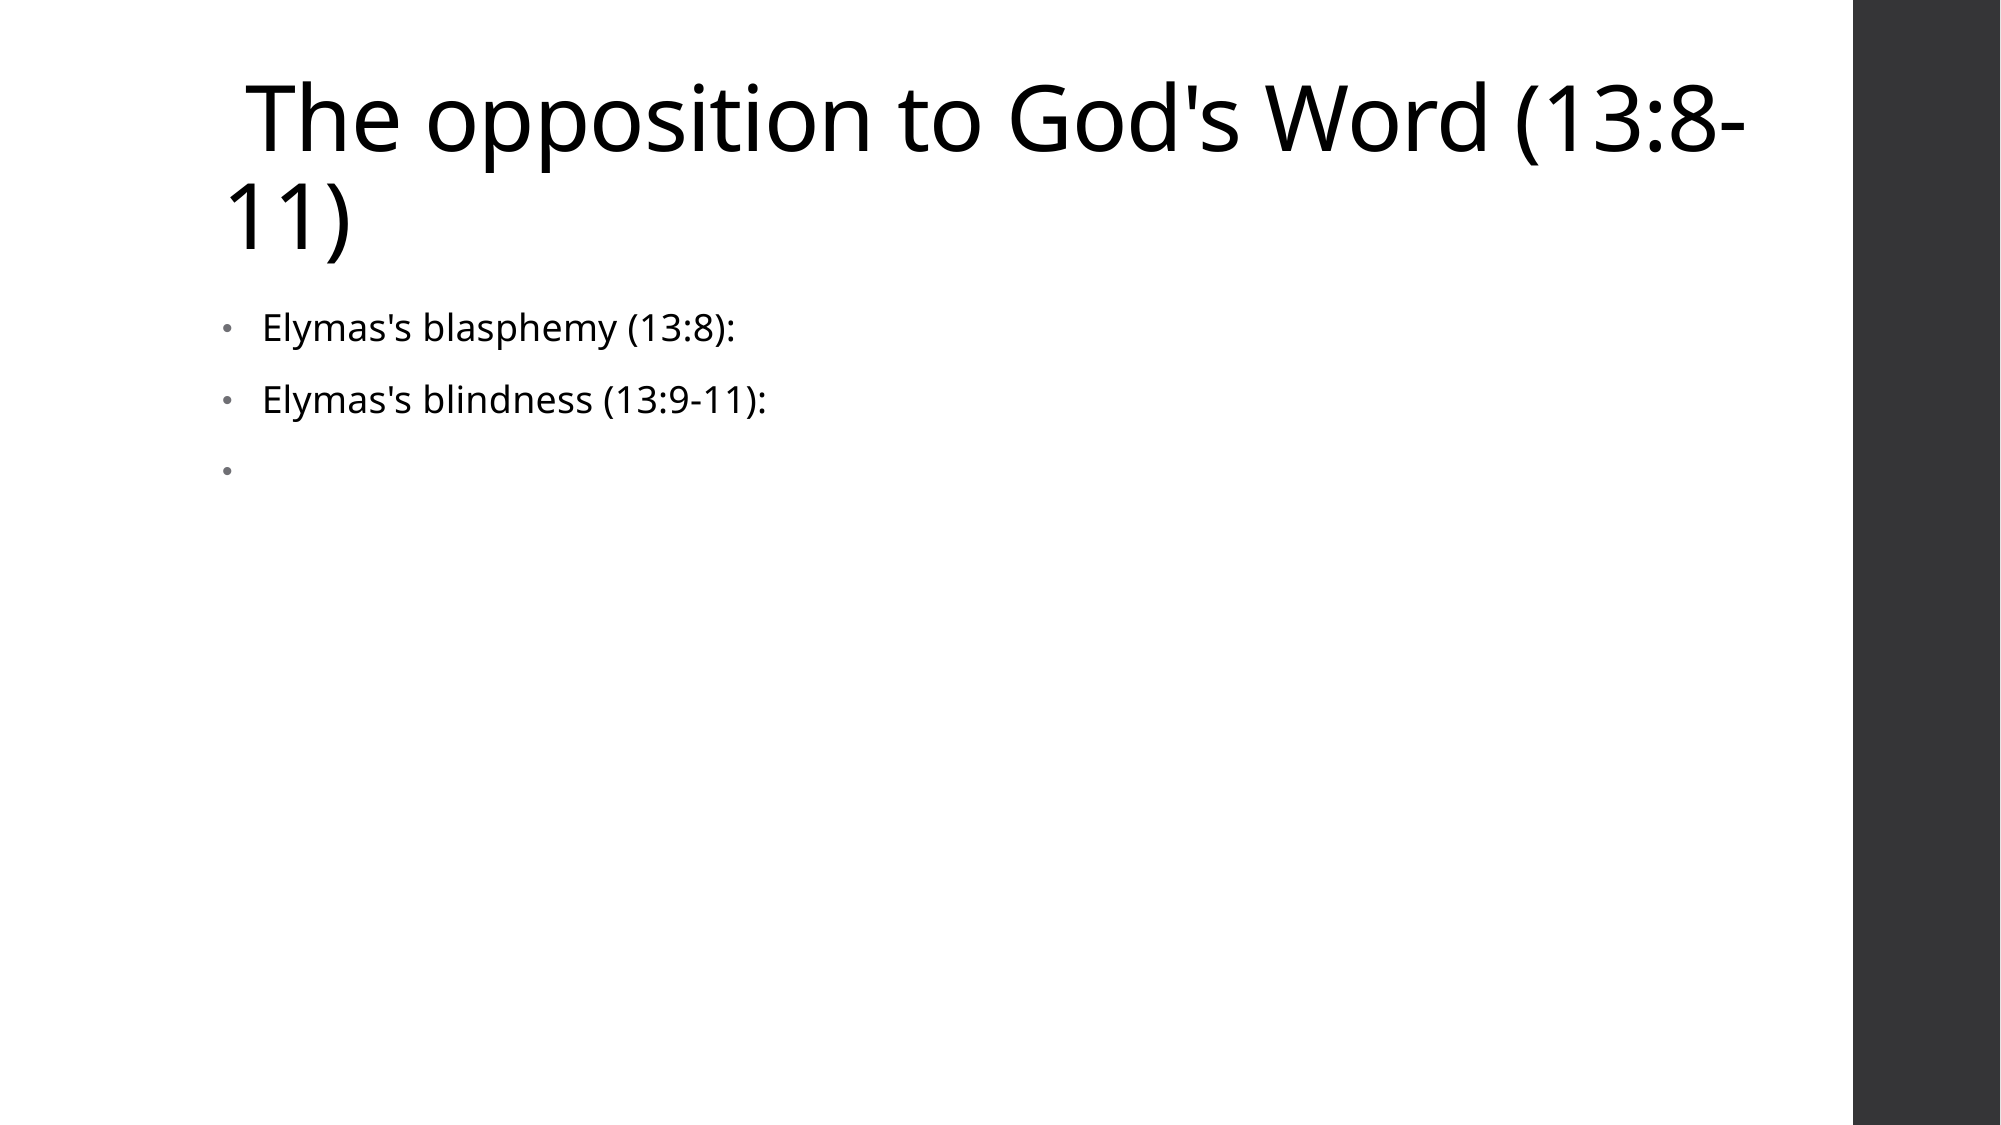

# The opposition to God's Word (13:8-11)
 Elymas's blasphemy (13:8):
 Elymas's blindness (13:9-11):